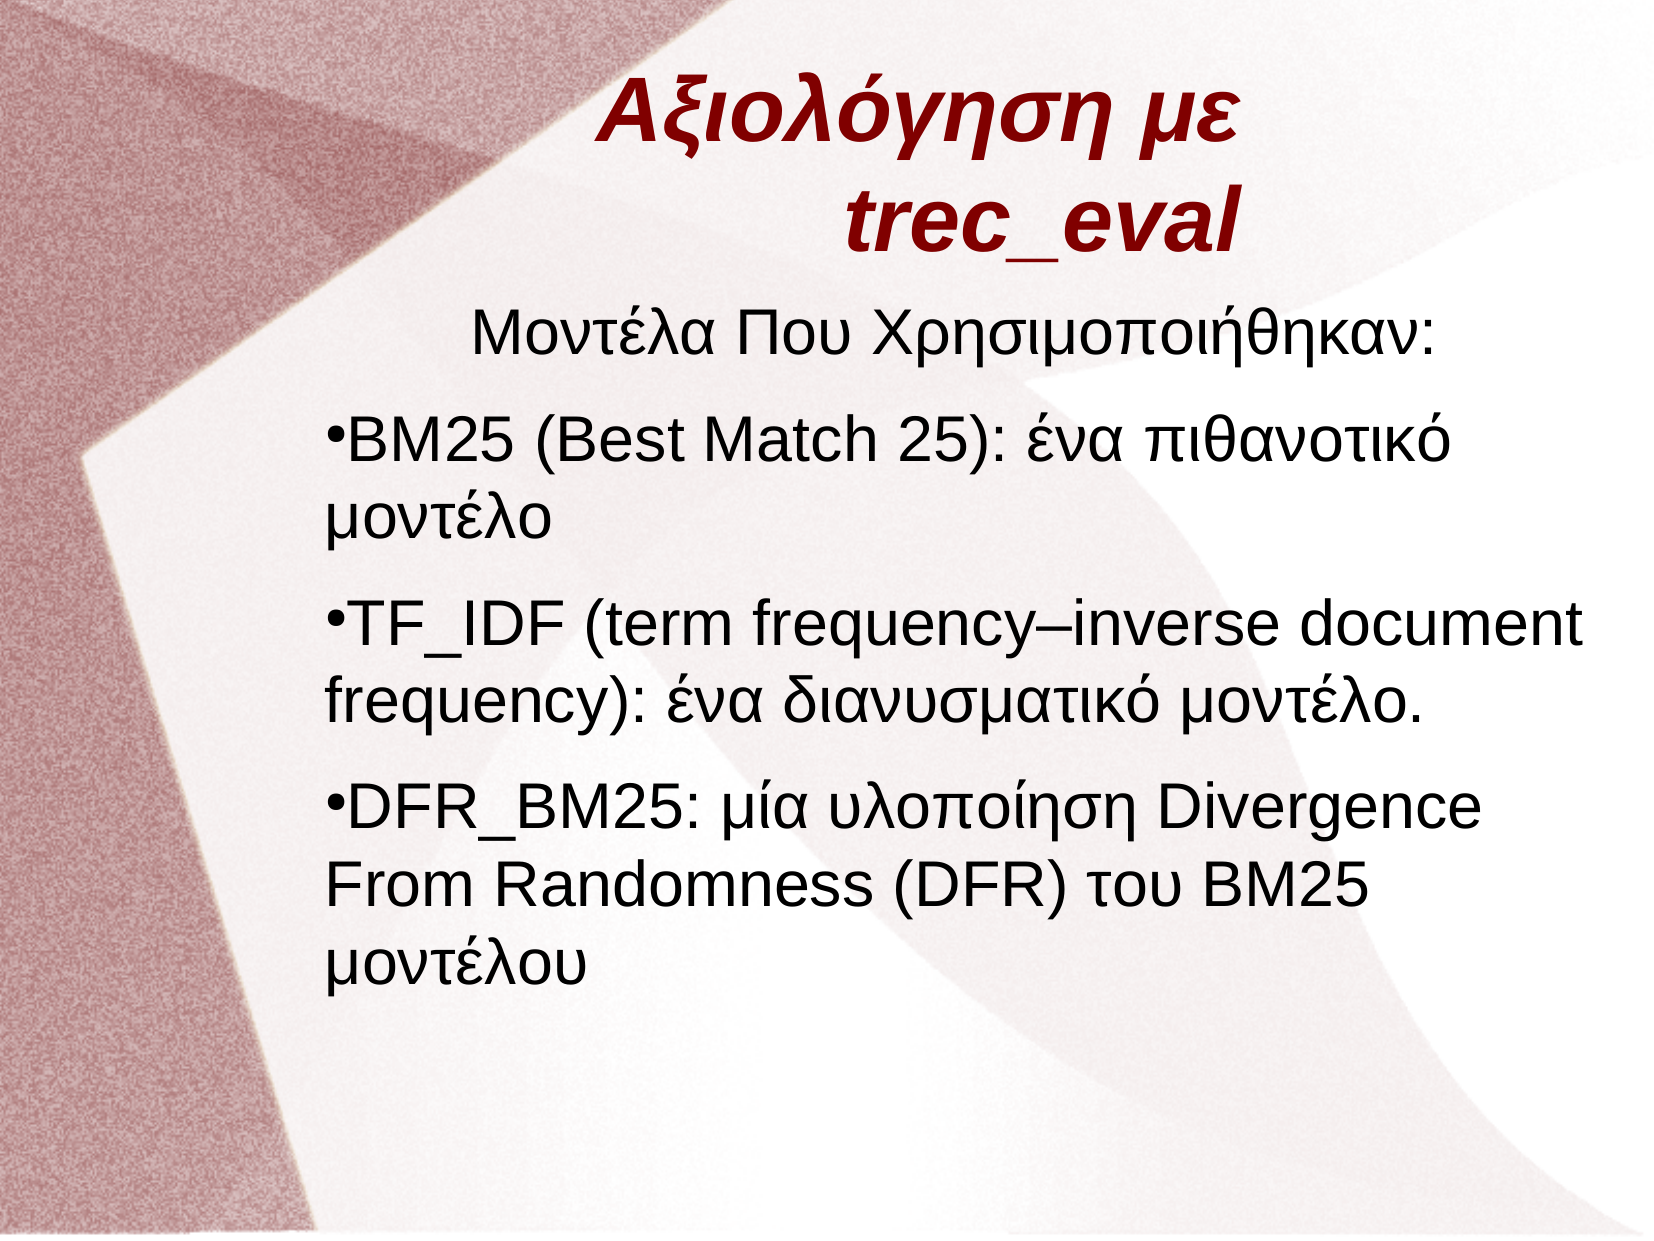

# Αξιολόγηση με trec_eval
Μοντέλα Που Χρησιμοποιήθηκαν:
BM25 (Best Match 25): ένα πιθανοτικό μοντέλο
TF_IDF (term frequency–inverse document frequency): ένα διανυσματικό μοντέλο.
DFR_BM25: μία υλοποίηση Divergence From Randomness (DFR) του BM25 μοντέλου